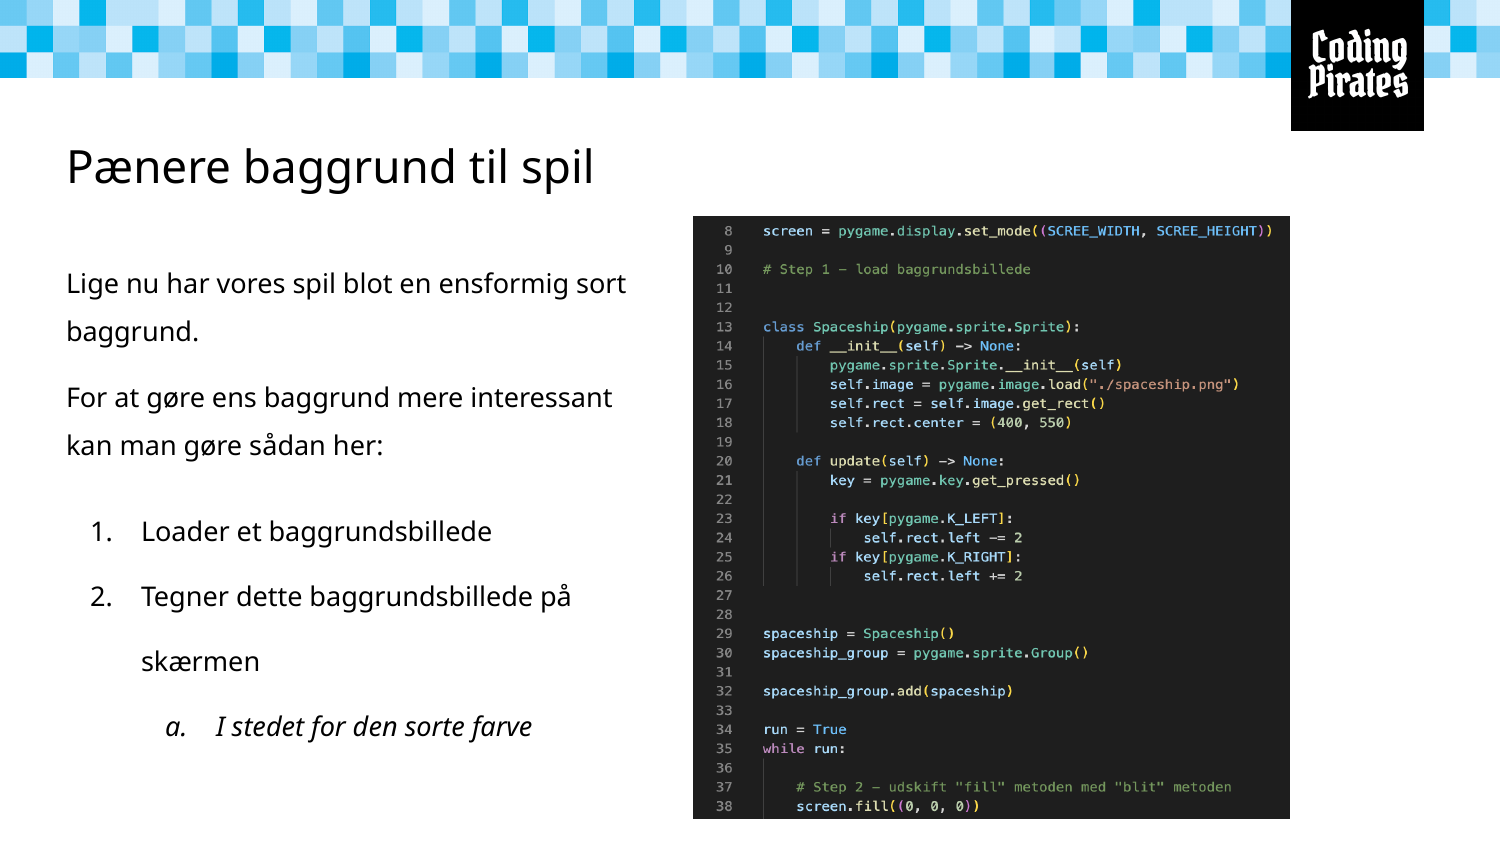

# Pænere baggrund til spil
Lige nu har vores spil blot en ensformig sort baggrund.
For at gøre ens baggrund mere interessant kan man gøre sådan her:
Loader et baggrundsbillede
Tegner dette baggrundsbillede på skærmen
I stedet for den sorte farve